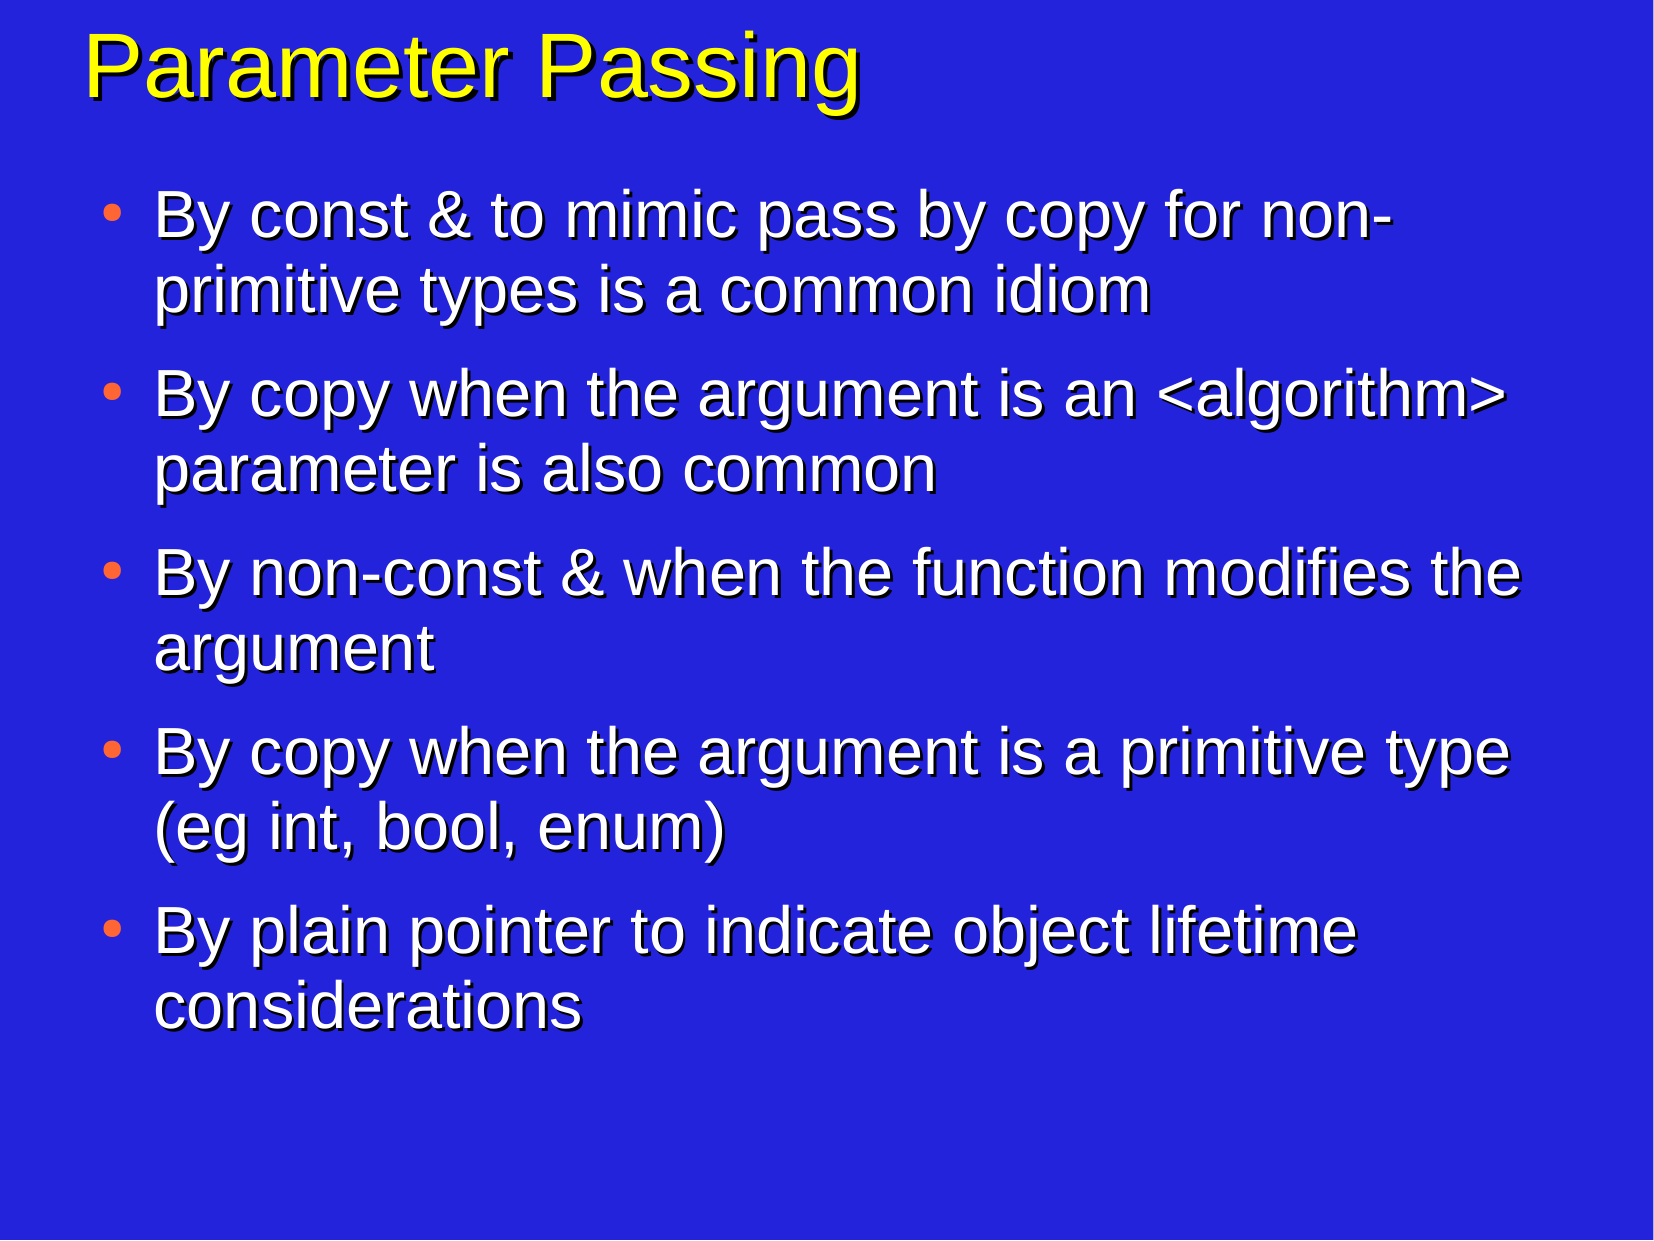

# Parameter Passing
By const & to mimic pass by copy for non-primitive types is a common idiom
By copy when the argument is an <algorithm> parameter is also common
By non-const & when the function modifies the argument
By copy when the argument is a primitive type (eg int, bool, enum)
By plain pointer to indicate object lifetime considerations